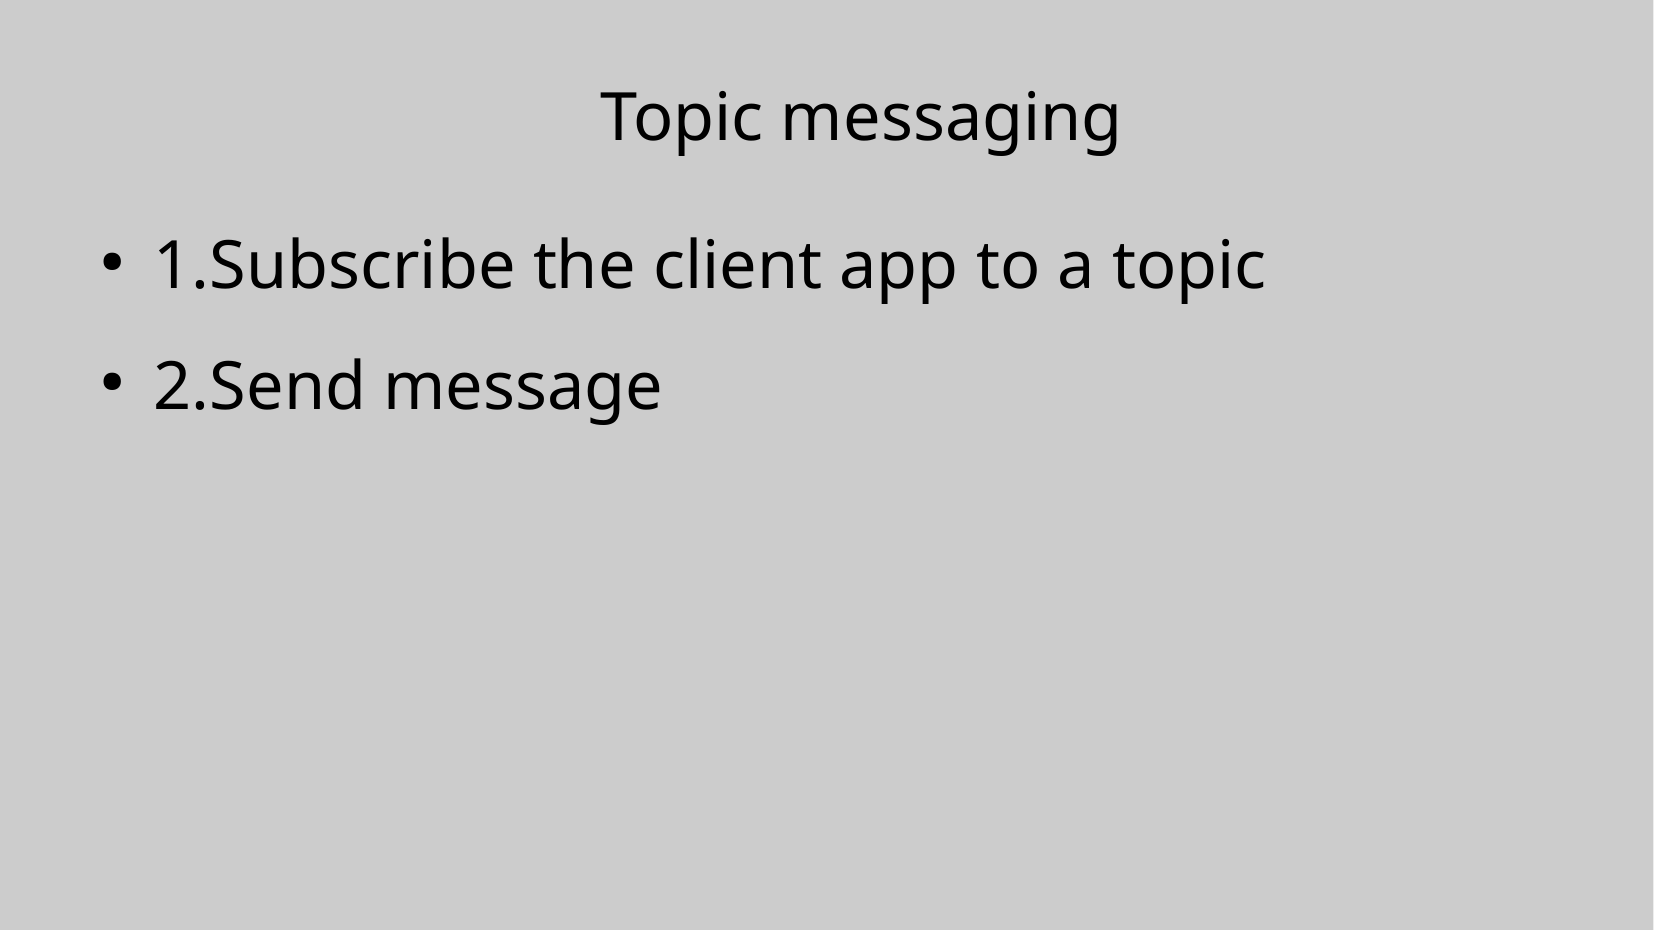

# Topic messaging
1.Subscribe the client app to a topic
2.Send message